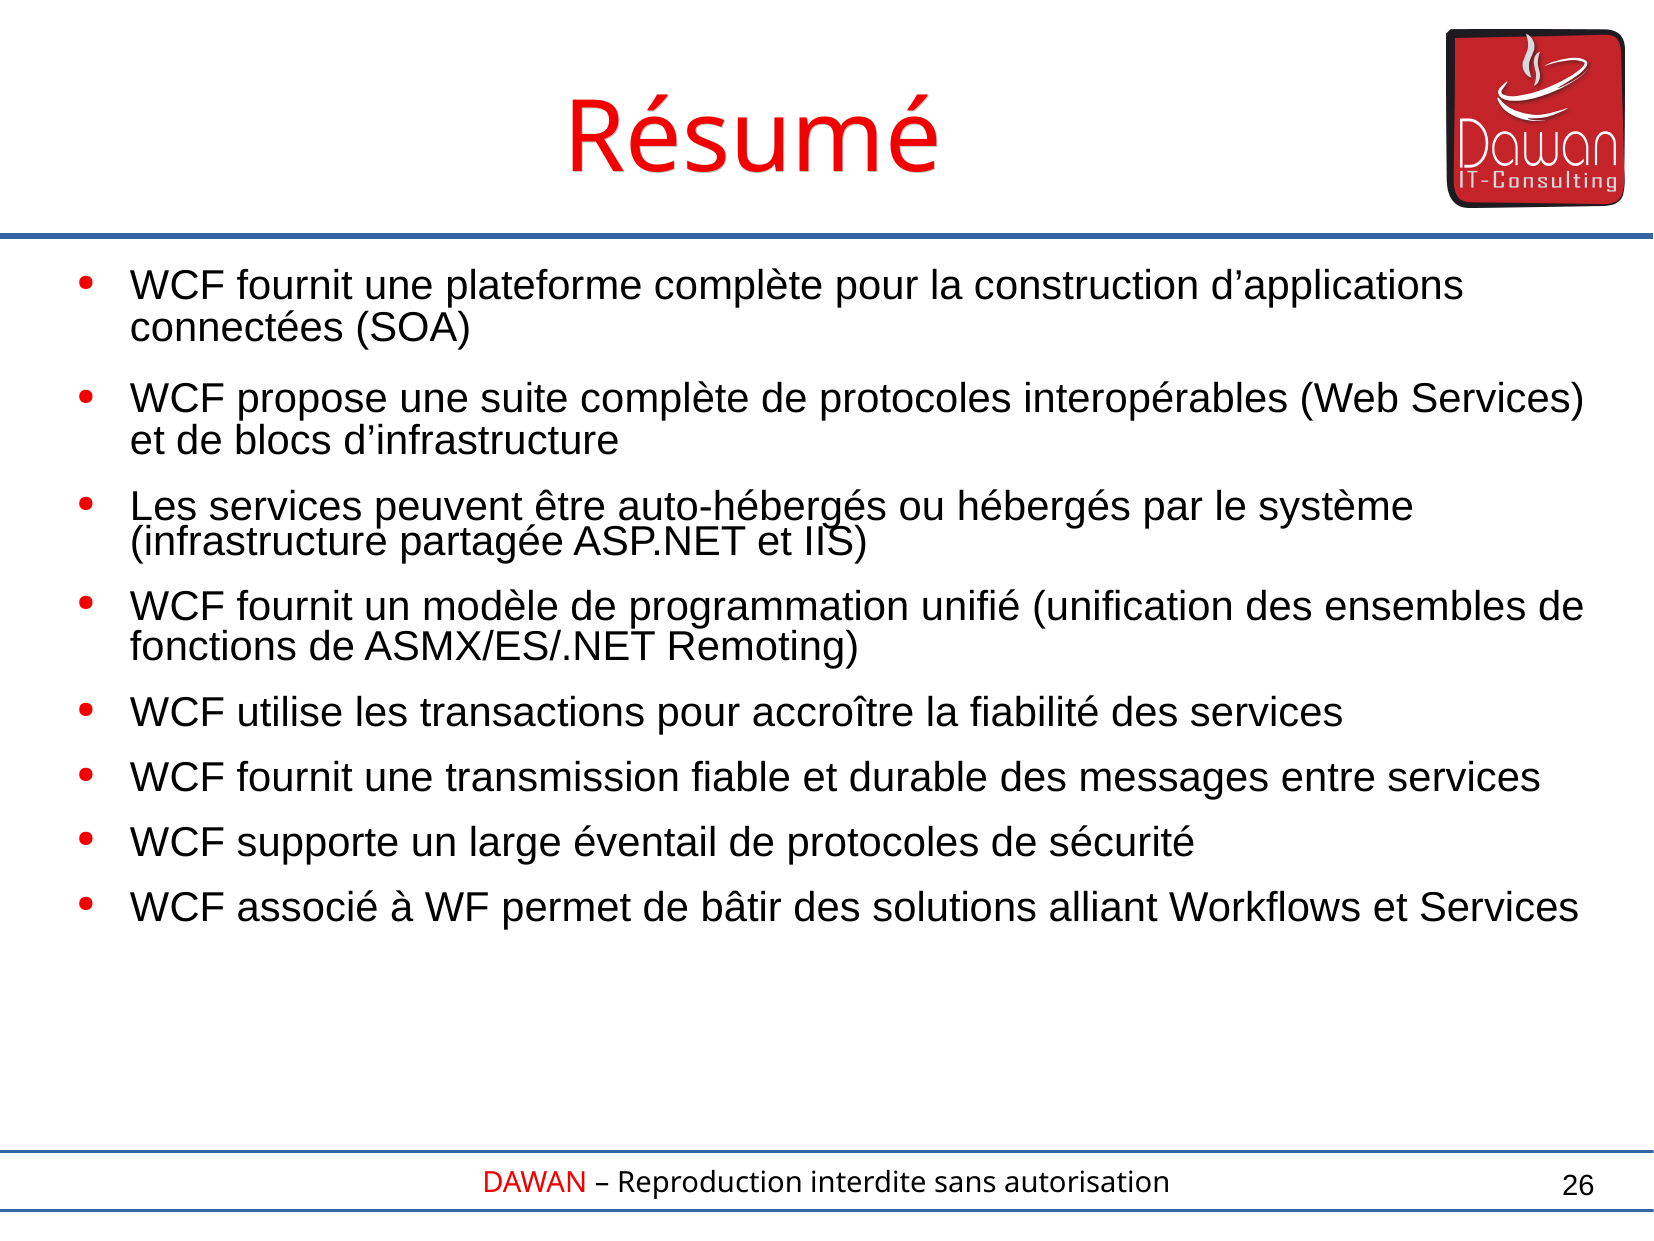

# Résumé
WCF fournit une plateforme complète pour la construction d’applications connectées (SOA)
WCF propose une suite complète de protocoles interopérables (Web Services) et de blocs d’infrastructure
Les services peuvent être auto-hébergés ou hébergés par le système (infrastructure partagée ASP.NET et IIS)
WCF fournit un modèle de programmation unifié (unification des ensembles de fonctions de ASMX/ES/.NET Remoting)
WCF utilise les transactions pour accroître la fiabilité des services
WCF fournit une transmission fiable et durable des messages entre services
WCF supporte un large éventail de protocoles de sécurité
WCF associé à WF permet de bâtir des solutions alliant Workflows et Services
26